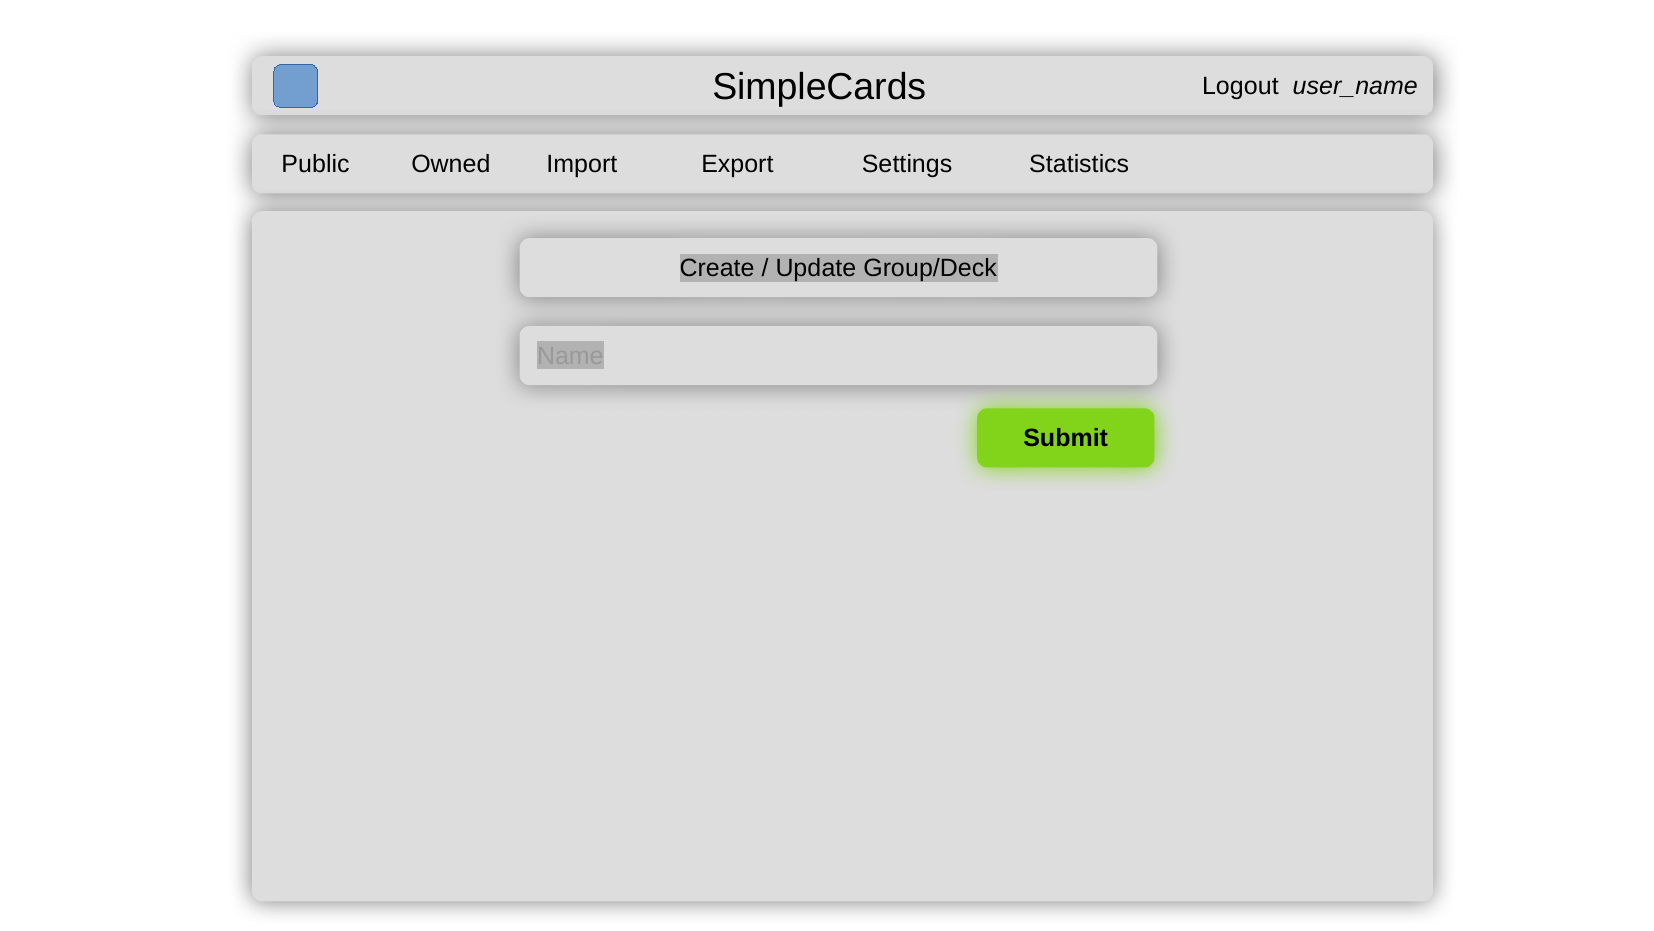

SimpleCards
Logout
user_name
Public
Owned
Import
Export
Settings
Statistics
Create / Update Group/Deck
Name
Submit